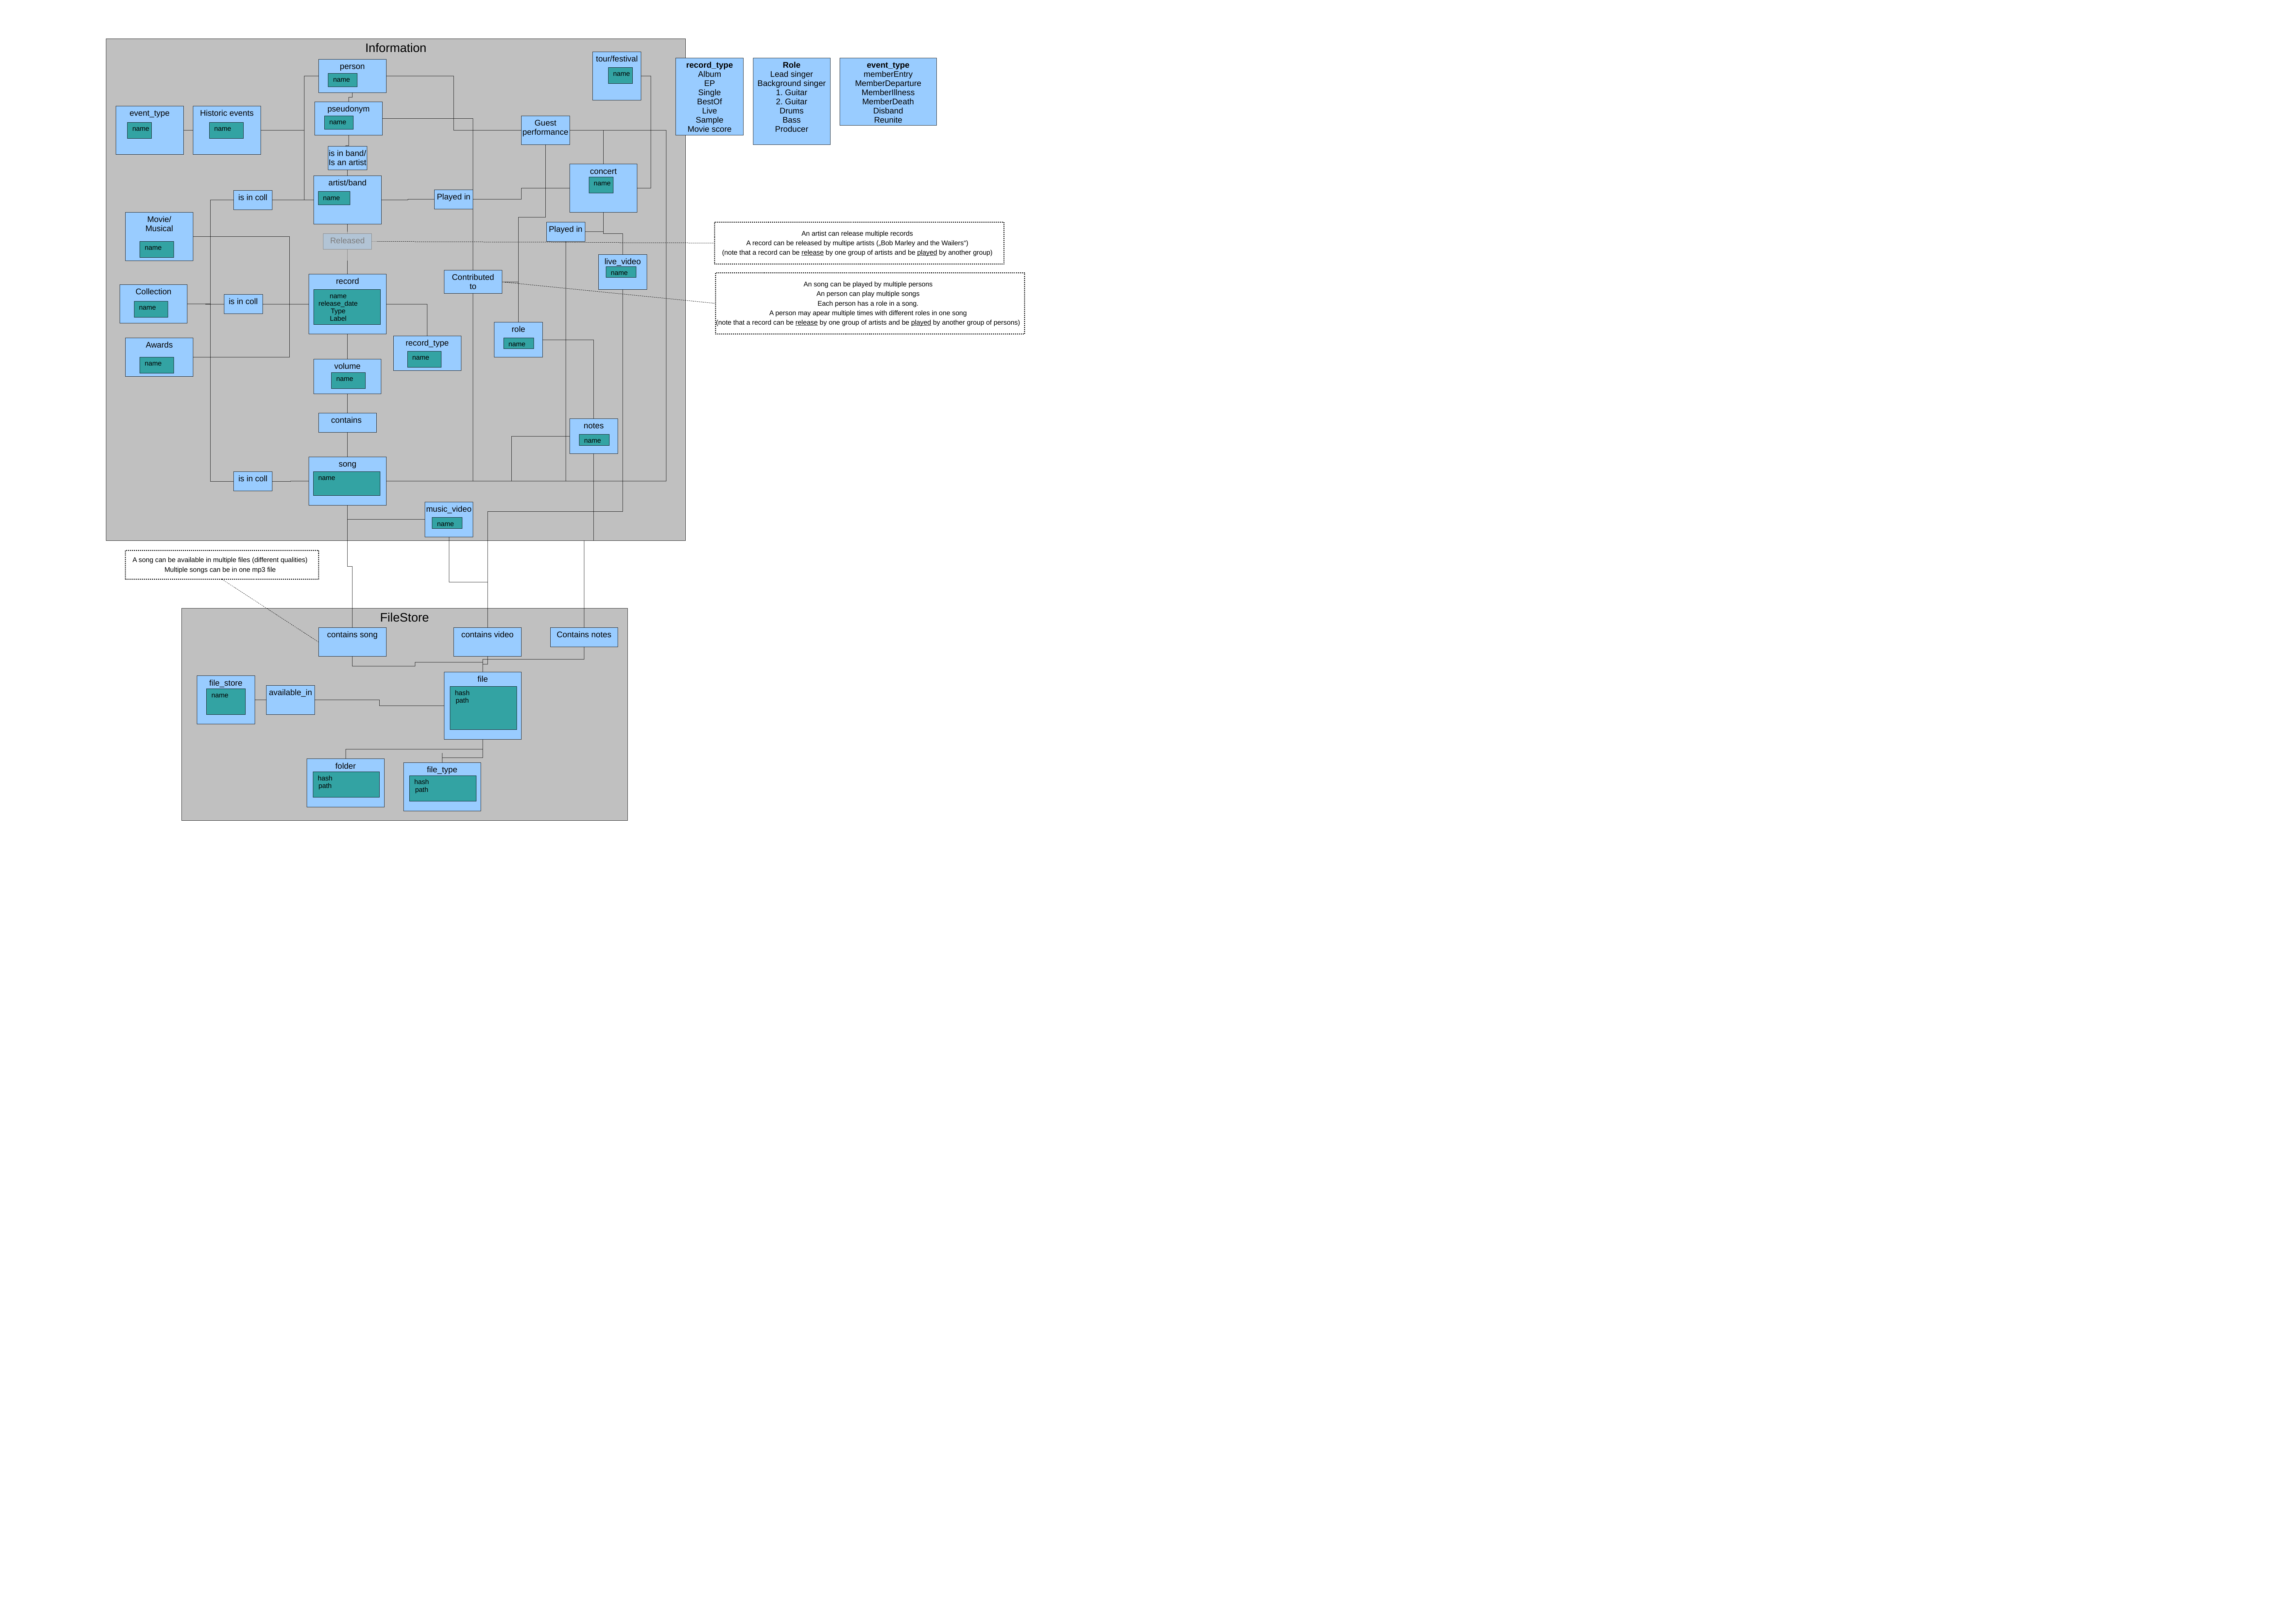

Information
tour/festival
record_type
Album
EP
Single
BestOf
Live
Sample
Movie score
Role
Lead singer
Background singer
1. Guitar
2. Guitar
Drums
Bass
Producer
event_type
memberEntry
MemberDeparture
MemberIllness
MemberDeath
Disband
Reunite
person
name
name
pseudonym
event_type
Historic events
name
Guest
performance
name
name
is in band/
Is an artist
concert
artist/band
name
Played in
is in coll
name
Movie/
Musical
Played in
An artist can release multiple records
A record can be released by multipe artists („Bob Marley and the Wailers“)
(note that a record can be release by one group of artists and be played by another group)
Released
name
live_video
name
Contributed
to
An song can be played by multiple persons
An person can play multiple songs
Each person has a role in a song.
A person may apear multiple times with different roles in one song
(note that a record can be release by one group of artists and be played by another group of persons)
record
Collection
name
release_date
Type
Label
is in coll
name
role
record_type
name
Awards
name
name
volume
name
contains
notes
name
song
name
is in coll
music_video
name
A song can be available in multiple files (different qualities)
Multiple songs can be in one mp3 file
FileStore
contains song
contains video
Contains notes
file
file_store
available_in
hash
path
name
folder
file_type
hash
path
hash
path